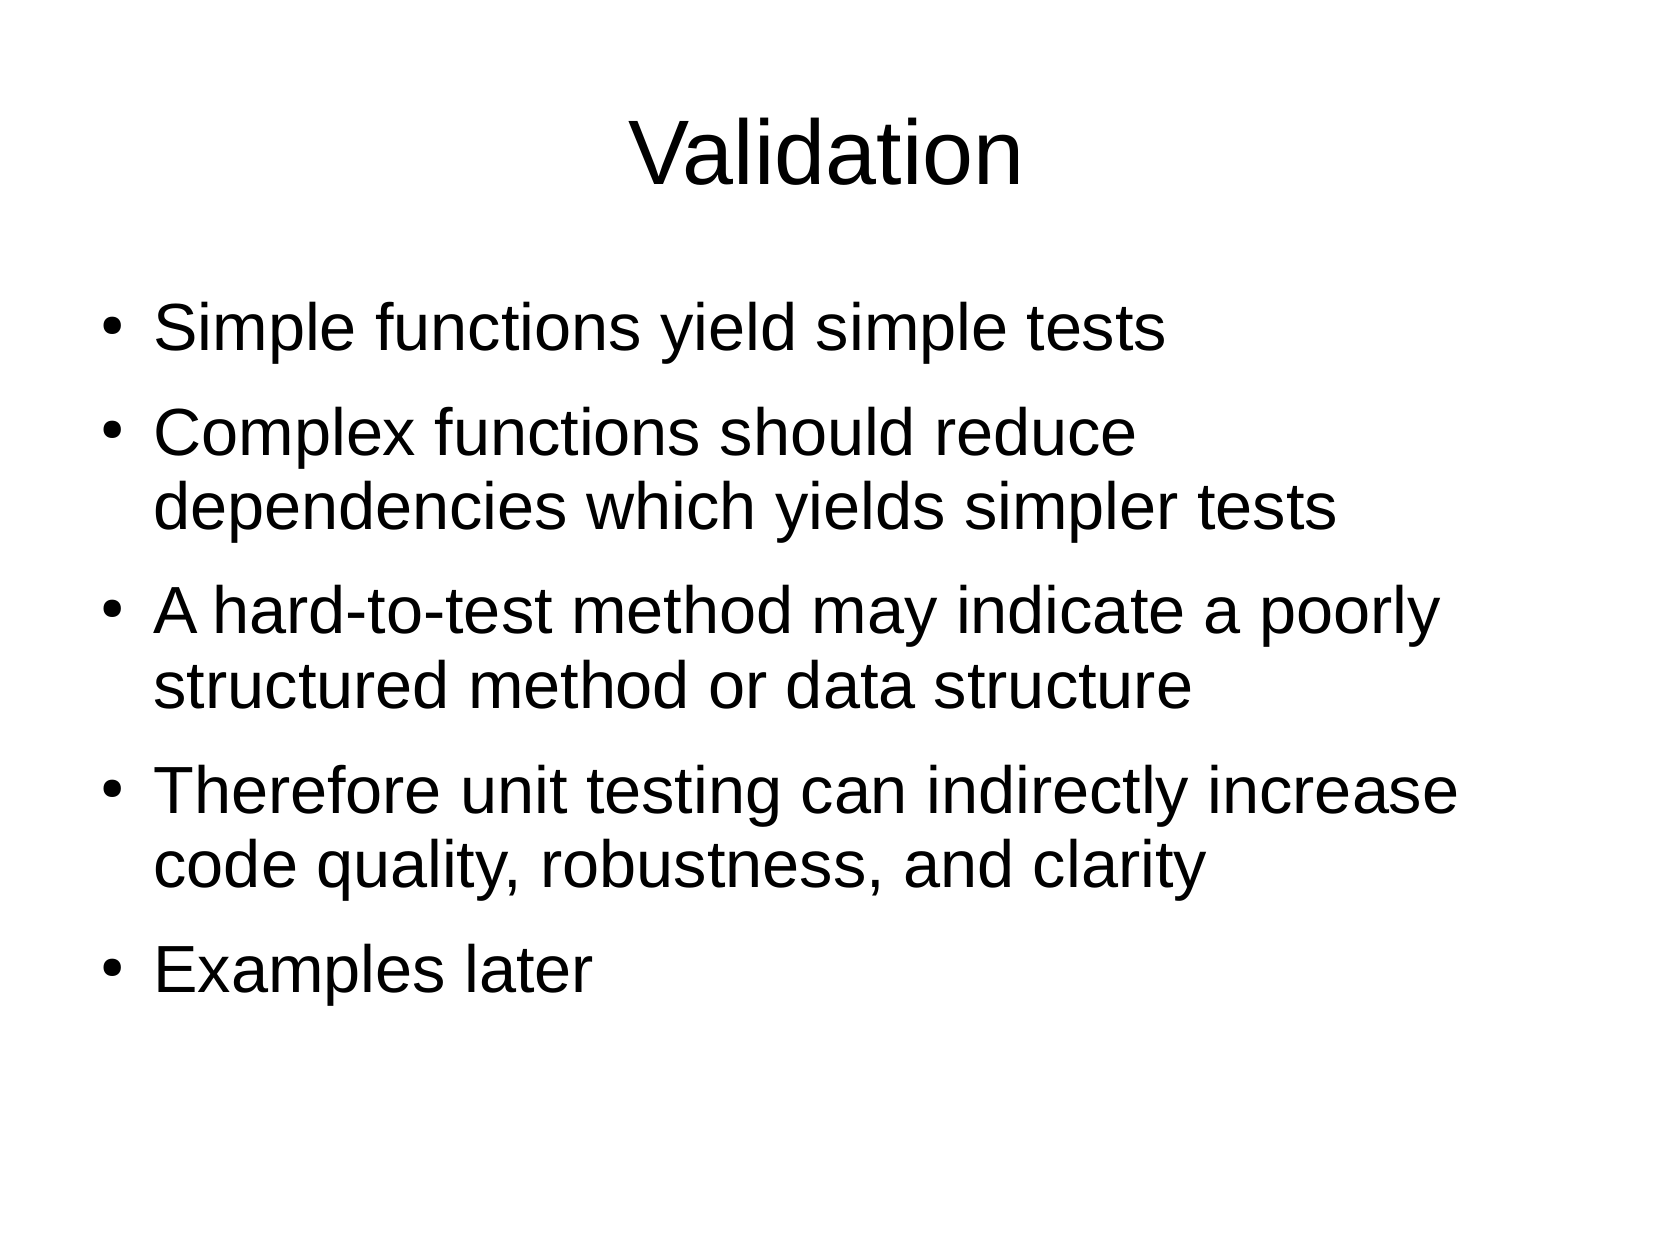

# Validation
Simple functions yield simple tests
Complex functions should reduce dependencies which yields simpler tests
A hard-to-test method may indicate a poorly structured method or data structure
Therefore unit testing can indirectly increase code quality, robustness, and clarity
Examples later